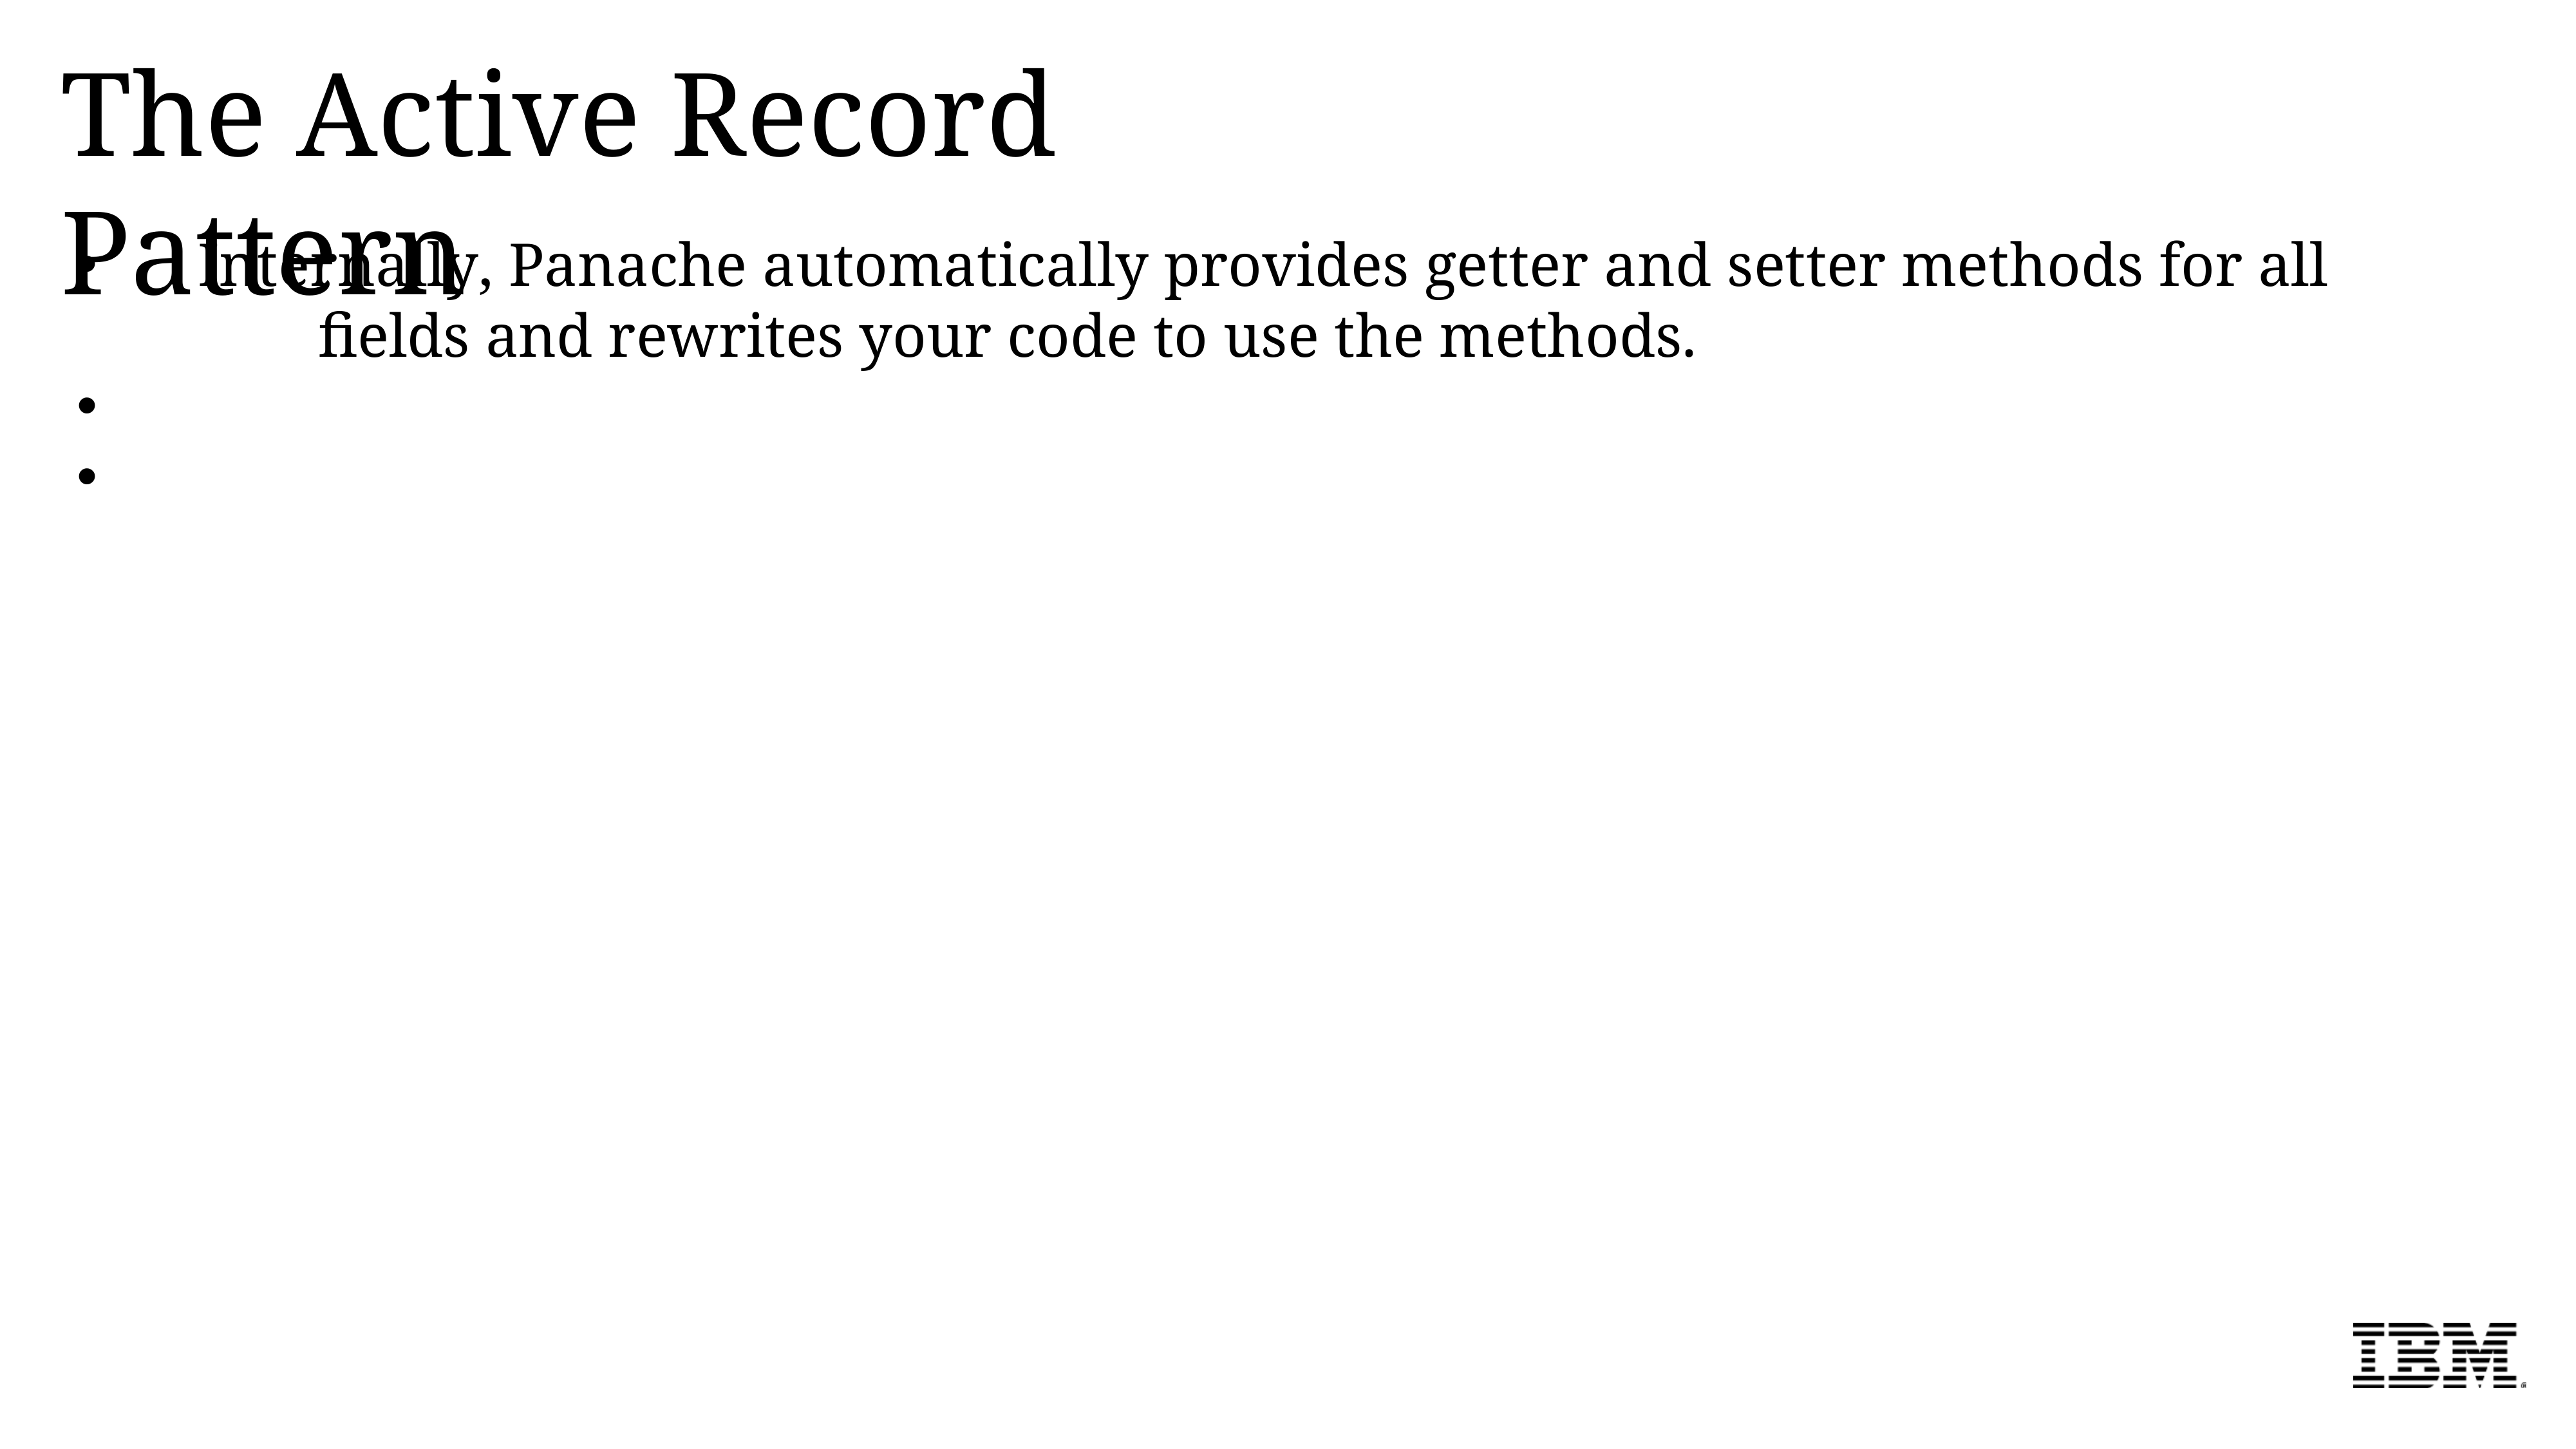

# The Active Record Pattern
Internally, Panache automatically provides getter and setter methods for all fields and rewrites your code to use the methods.